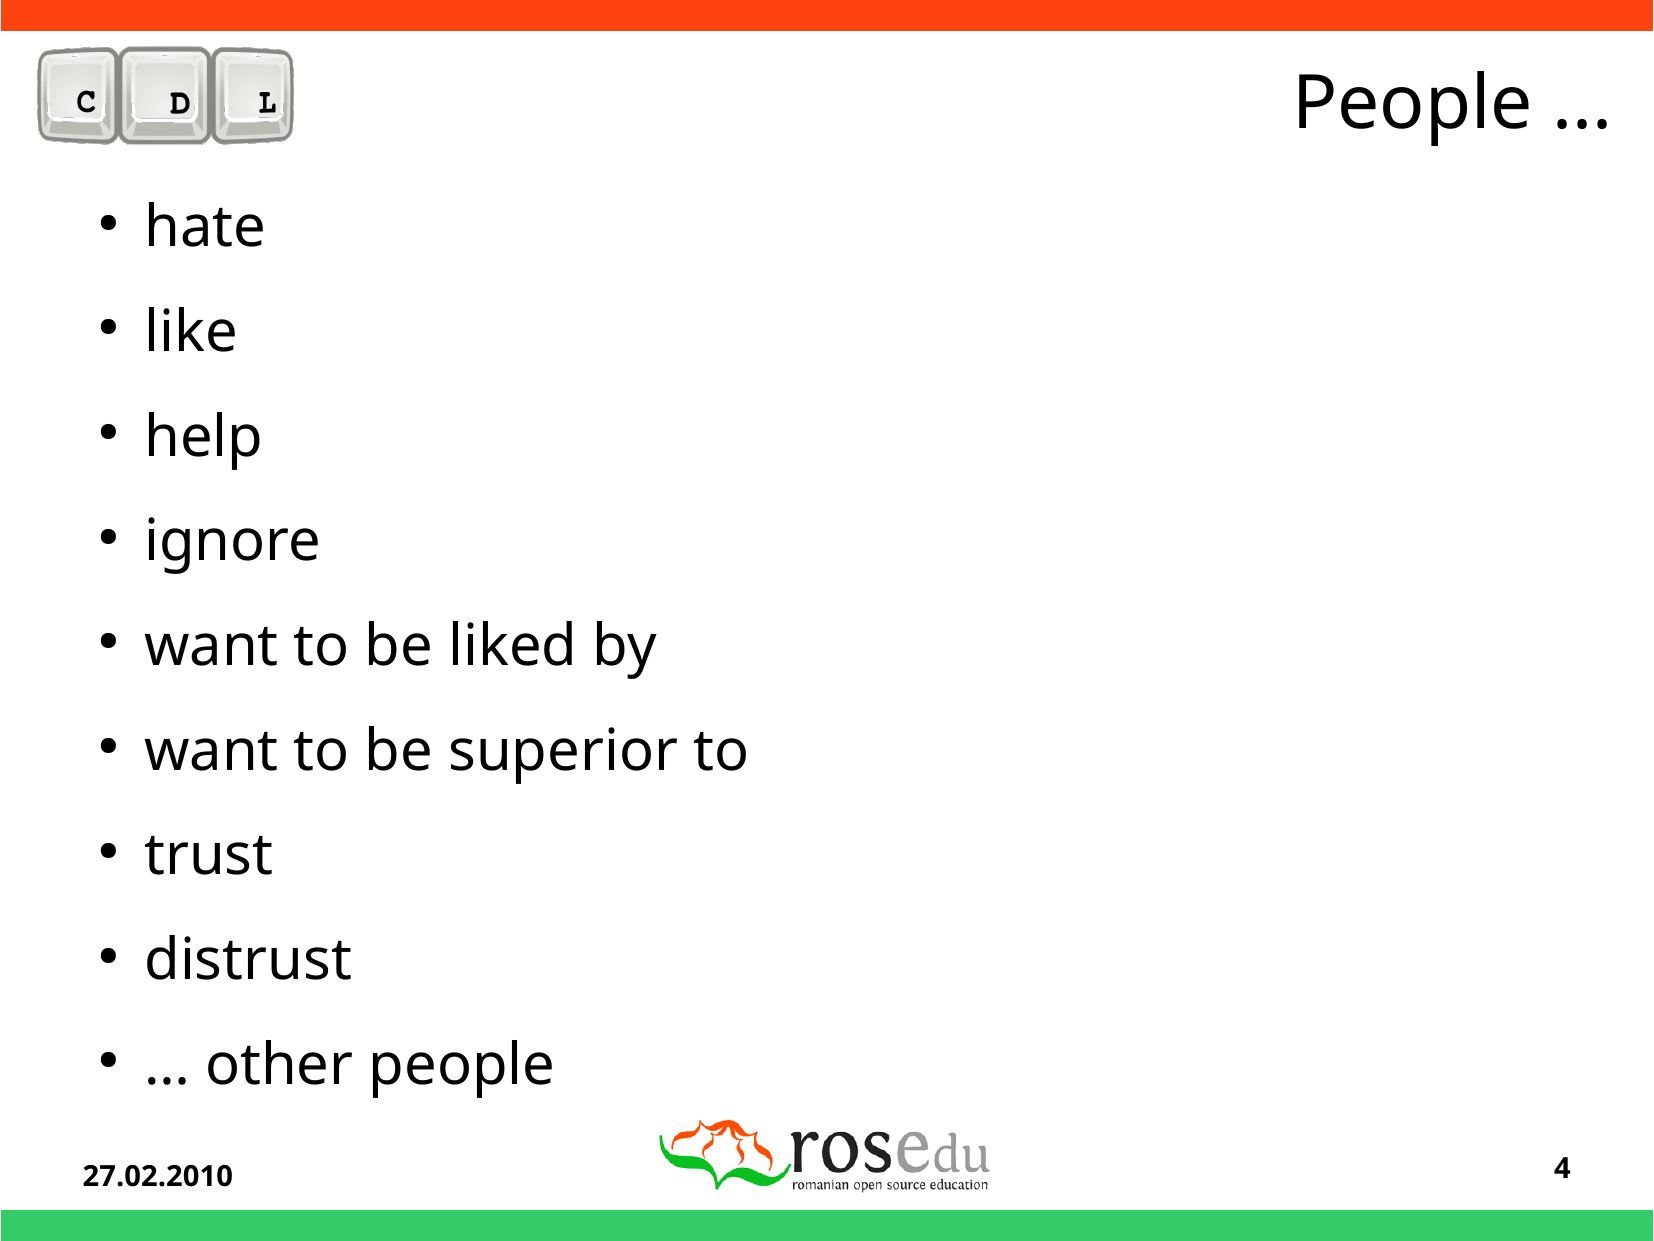

# People ...
hate
like
help
ignore
want to be liked by
want to be superior to
trust
distrust
… other people
4
27.02.2010